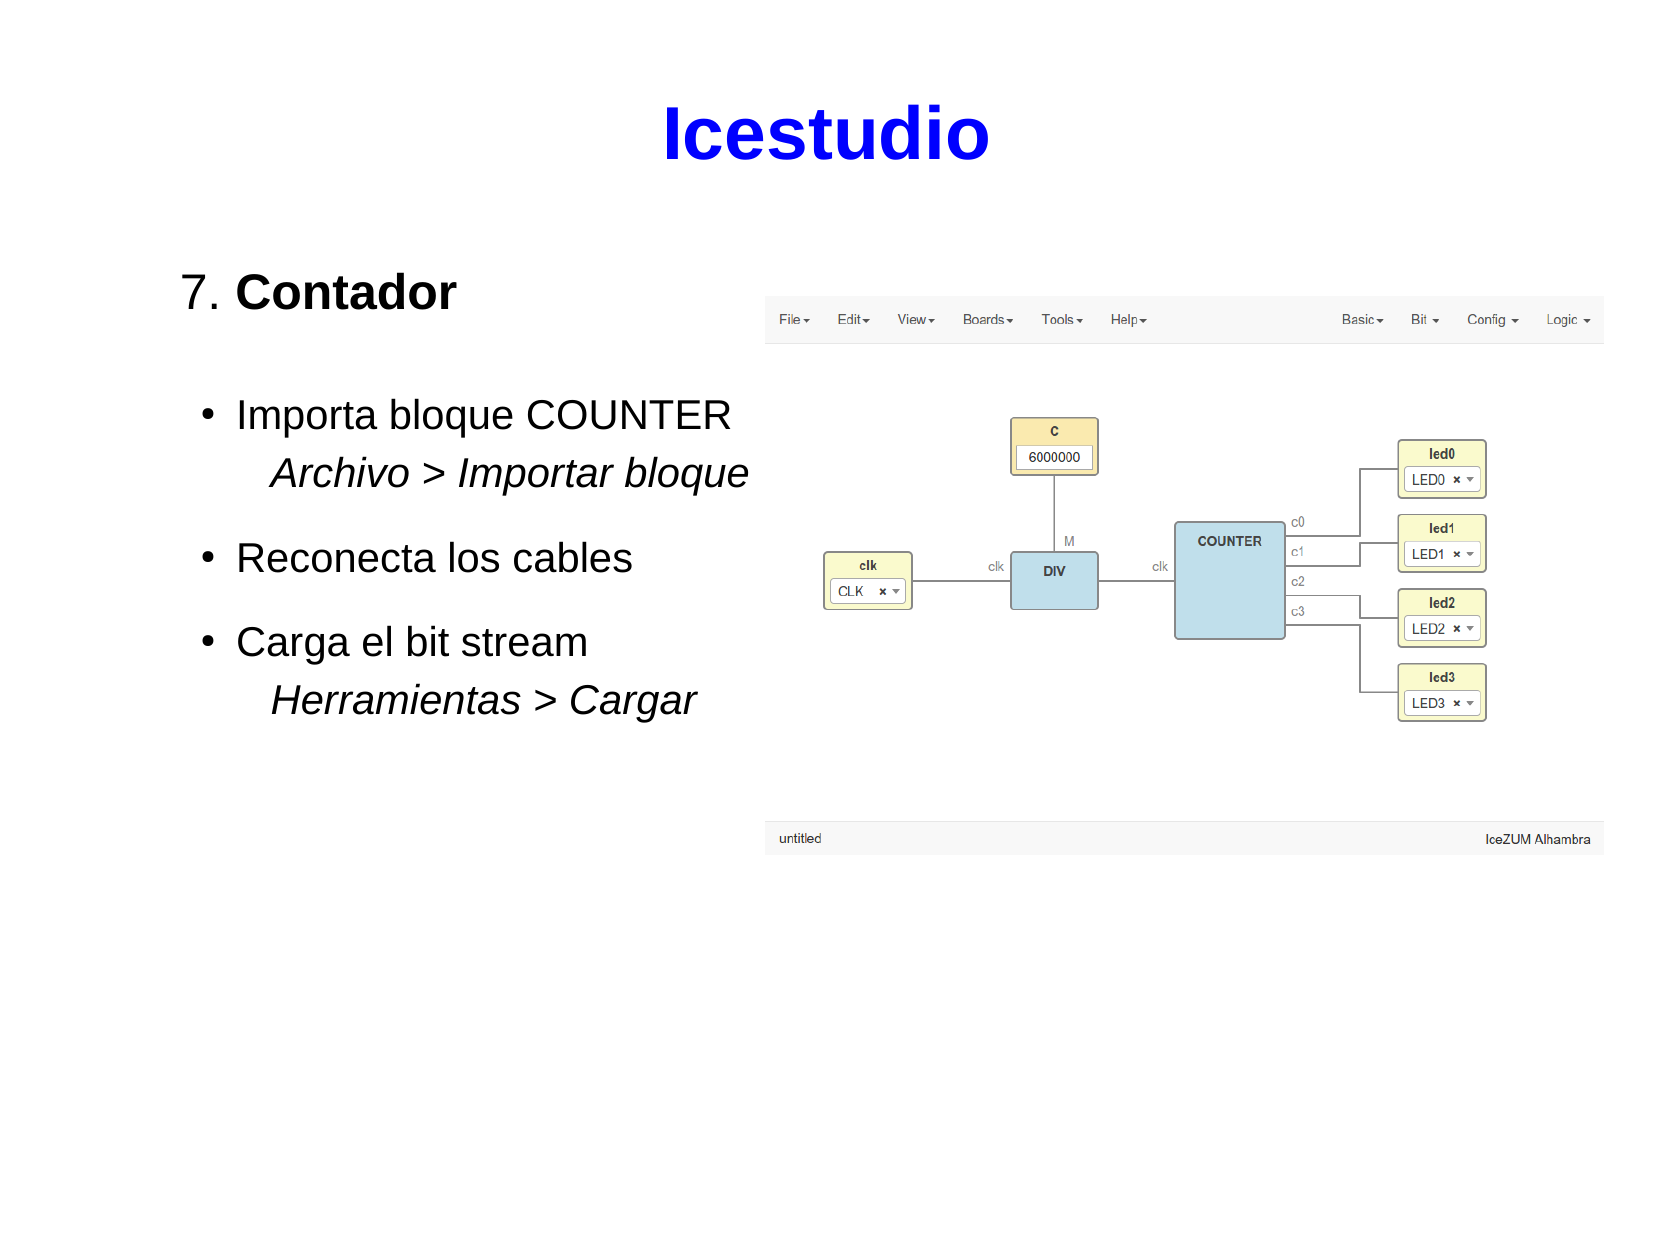

# Icestudio
7. Contador
Importa bloque COUNTER
 Archivo > Importar bloque
Reconecta los cables
Carga el bit stream
 Herramientas > Cargar